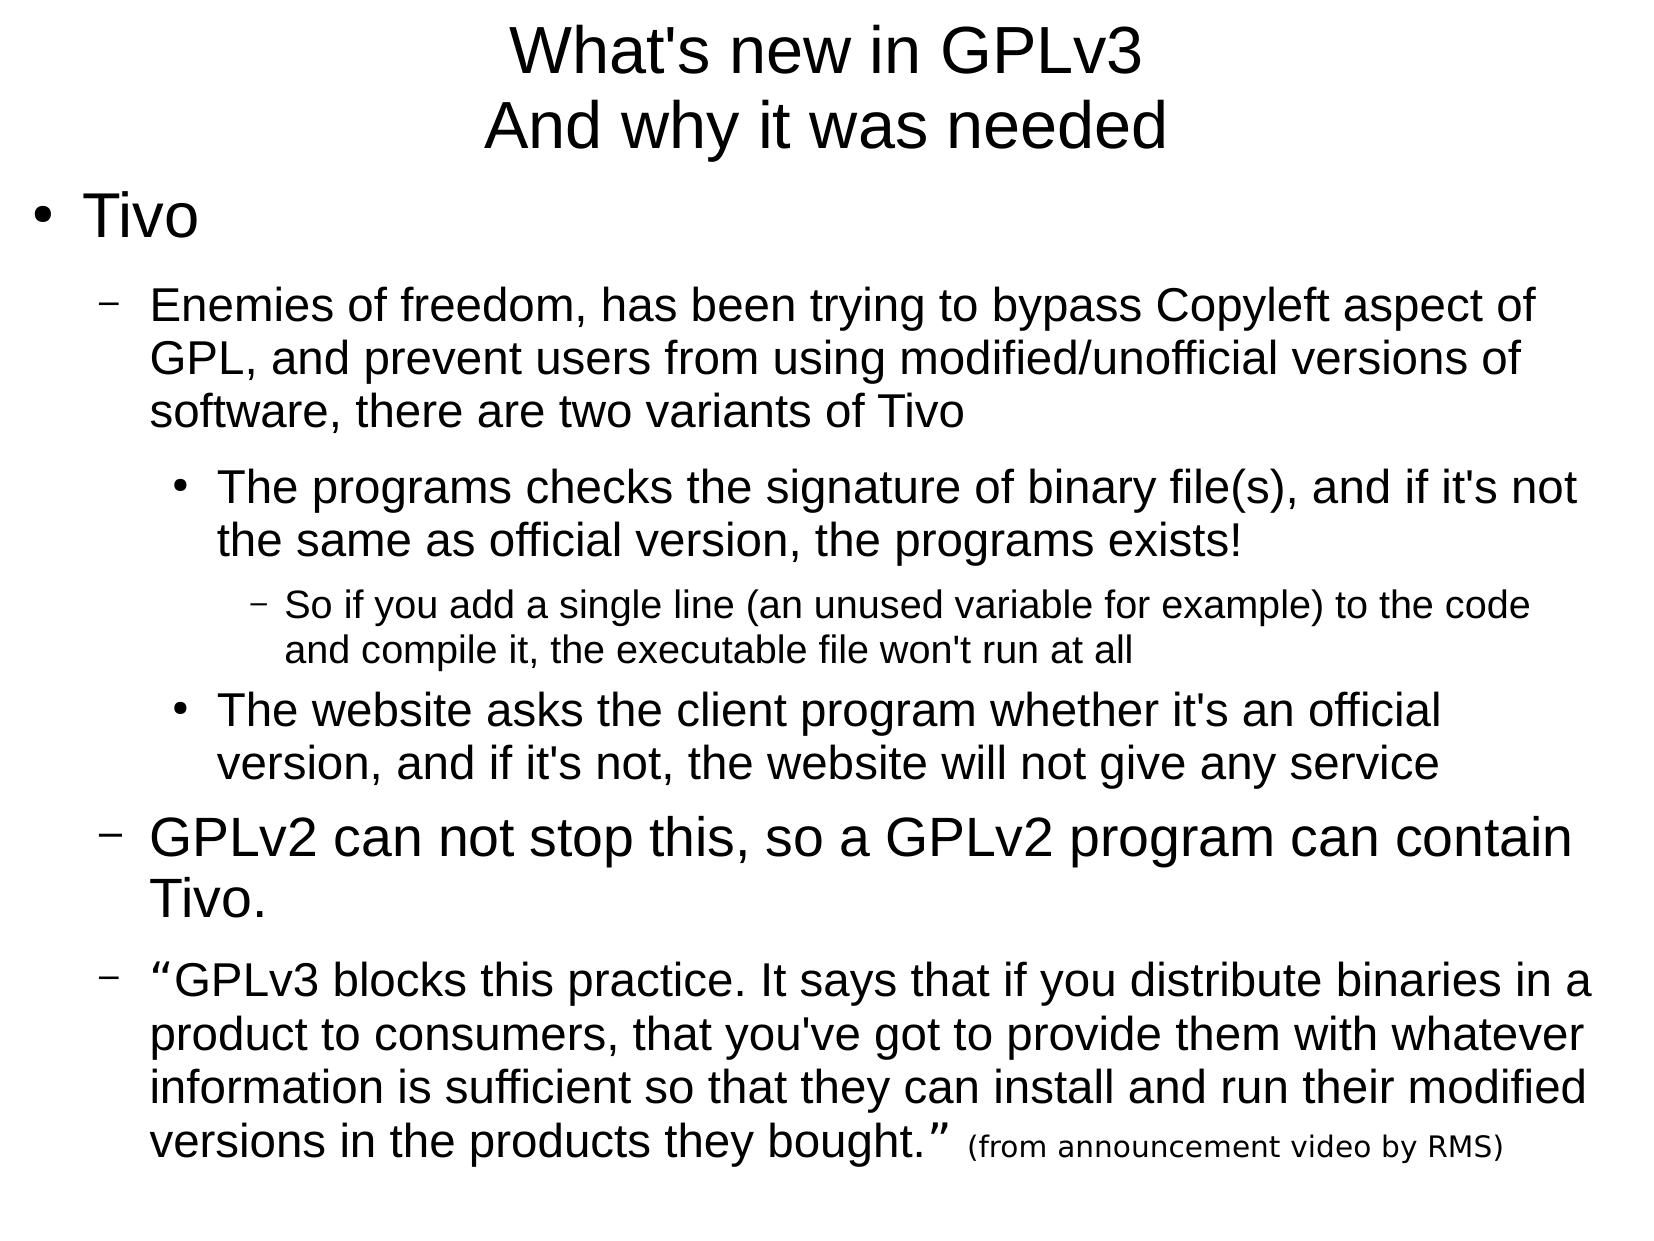

# What's new in GPLv3 And why it was needed
Tivo
Enemies of freedom, has been trying to bypass Copyleft aspect of GPL, and prevent users from using modified/unofficial versions of software, there are two variants of Tivo
The programs checks the signature of binary file(s), and if it's not the same as official version, the programs exists!
So if you add a single line (an unused variable for example) to the code and compile it, the executable file won't run at all
The website asks the client program whether it's an official version, and if it's not, the website will not give any service
GPLv2 can not stop this, so a GPLv2 program can contain Tivo.
“GPLv3 blocks this practice. It says that if you distribute binaries in a product to consumers, that you've got to provide them with whatever information is sufficient so that they can install and run their modified versions in the products they bought.” (from announcement video by RMS)